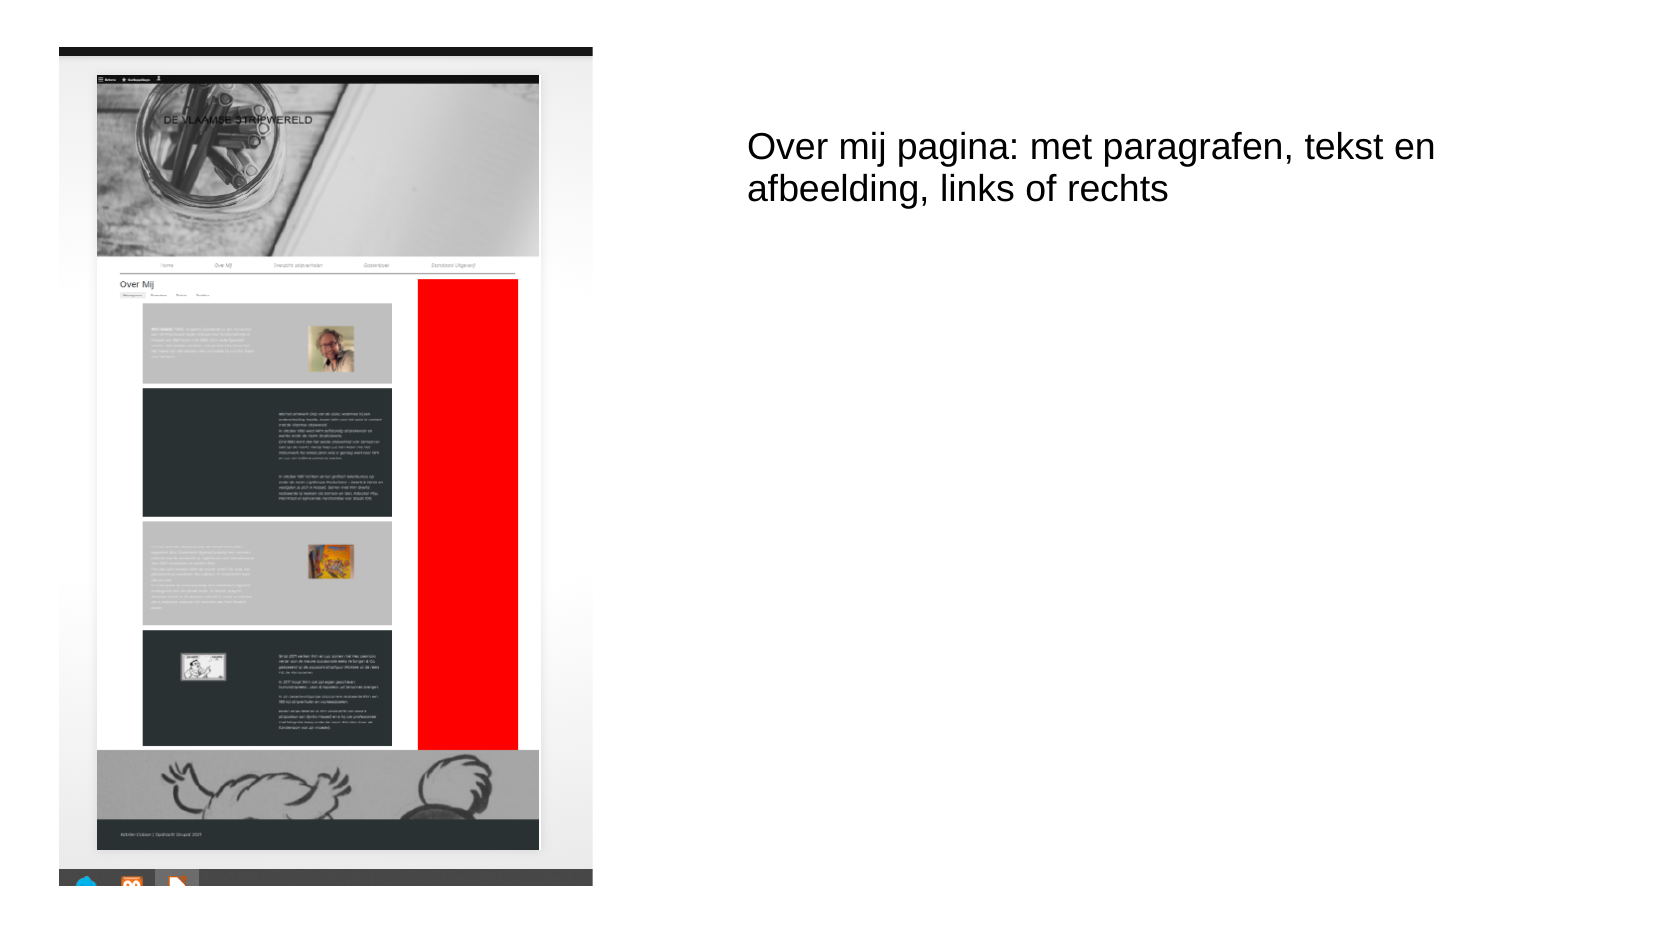

Over mij pagina: met paragrafen, tekst en afbeelding, links of rechts